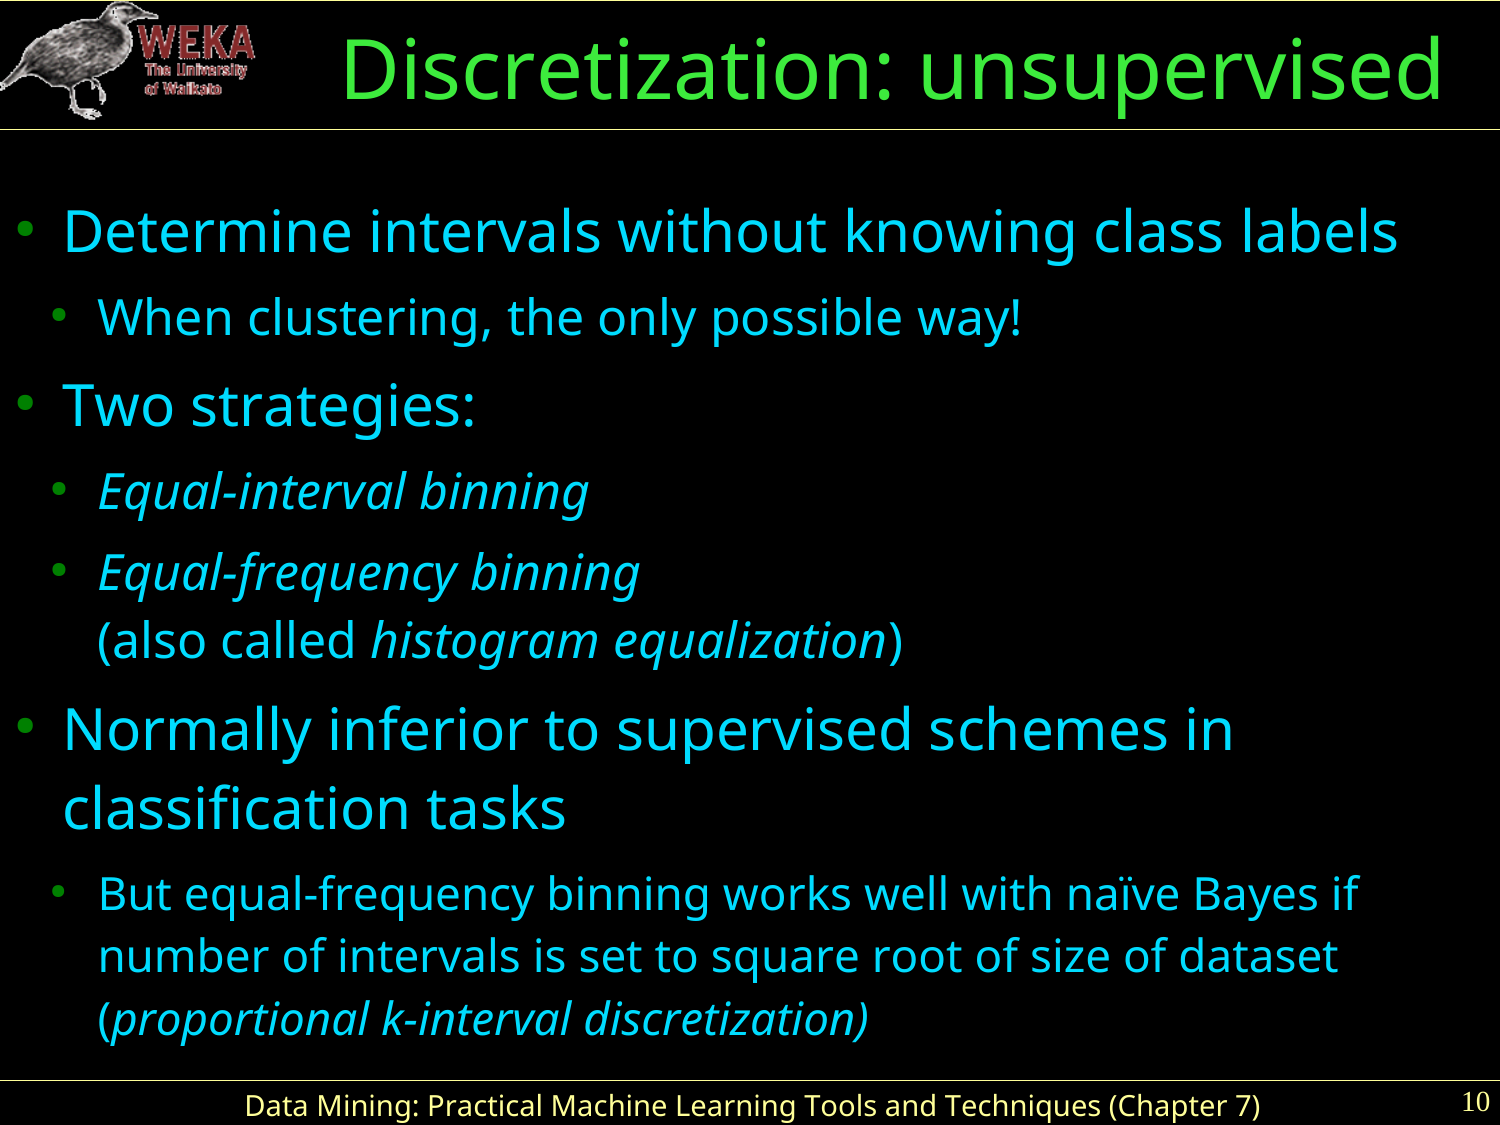

# Discretization: unsupervised
Determine intervals without knowing class labels
When clustering, the only possible way!
Two strategies:
Equal-interval binning
Equal-frequency binning
(also called histogram equalization)
Normally inferior to supervised schemes in classification tasks
But equal-frequency binning works well with naïve Bayes if number of intervals is set to square root of size of dataset
(proportional k-interval discretization)
Data Mining: Practical Machine Learning Tools and Techniques (Chapter 7)
10